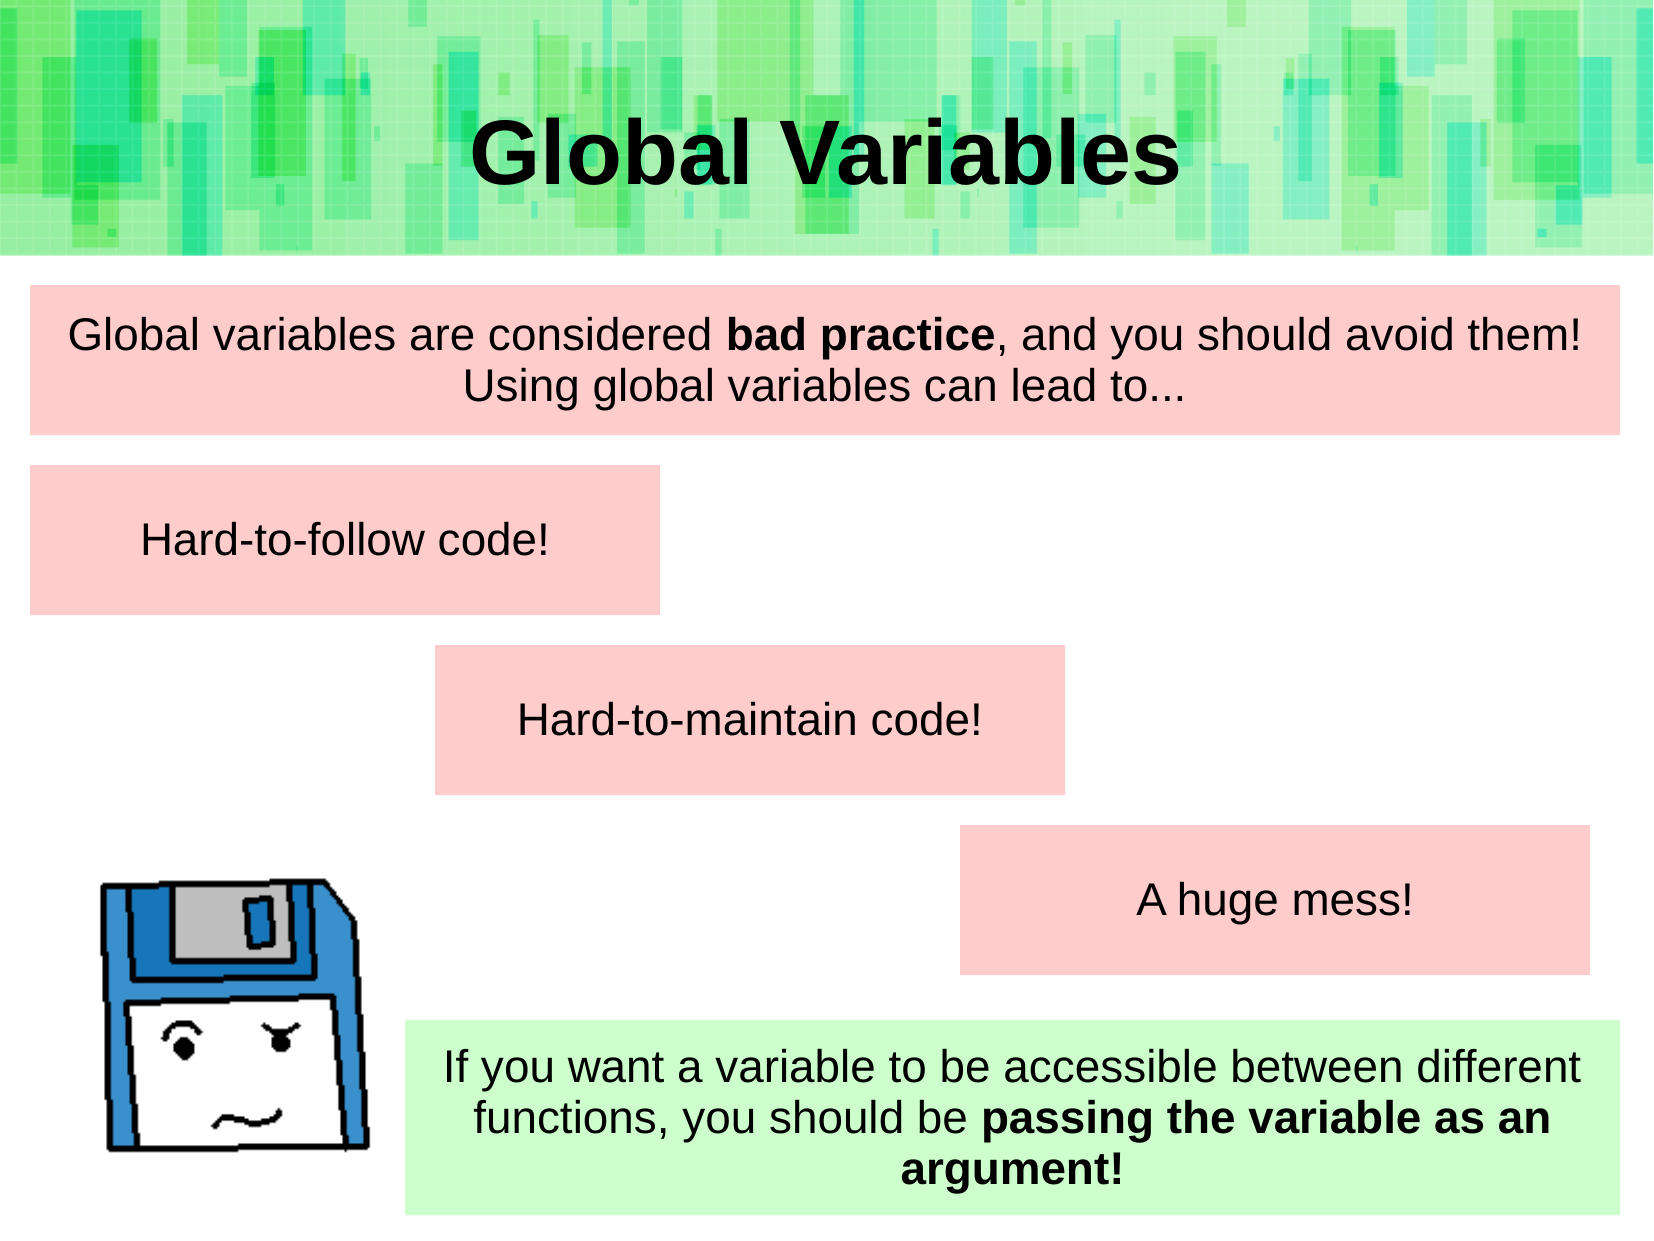

# Global Variables
Global variables are considered bad practice, and you should avoid them!
Using global variables can lead to...
Hard-to-follow code!
Hard-to-maintain code!
A huge mess!
If you want a variable to be accessible between different functions, you should be passing the variable as an argument!